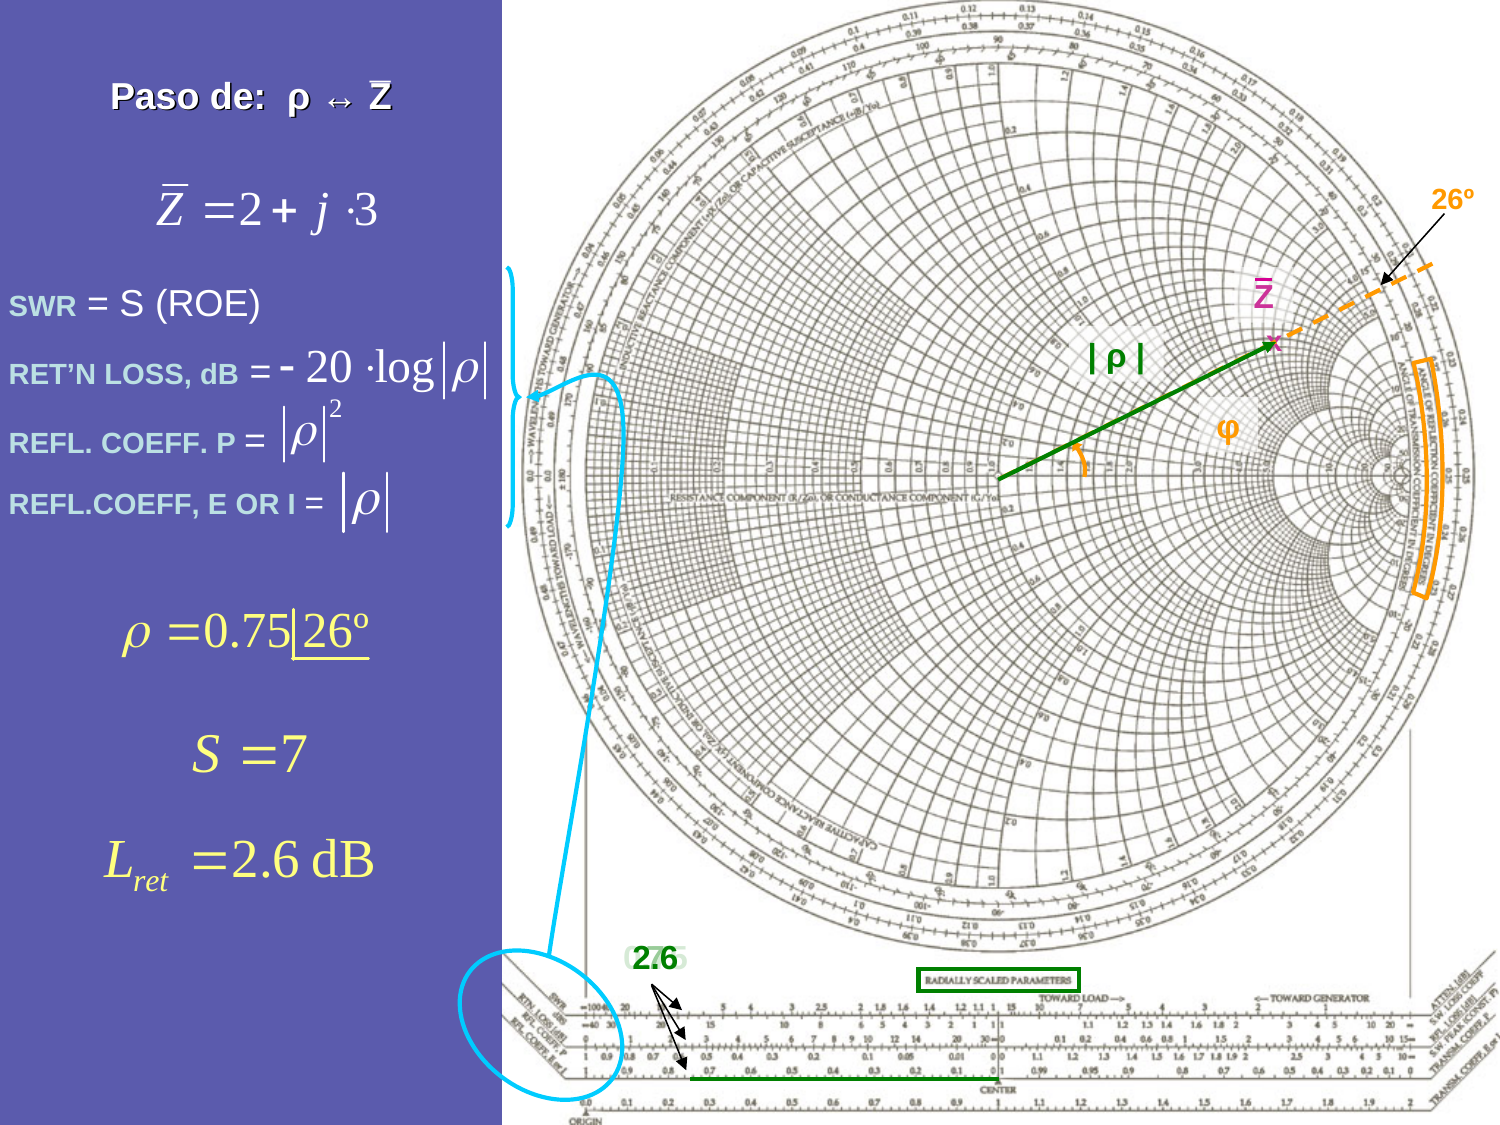

Paso de: ρ ↔ Z
¯
26º
Z
SWR = S (ROE)
RET’N LOSS, dB =
REFL. COEFF. P =
REFL.COEFF, E OR I =
x
| ρ |
φ
0.75
7
2.6